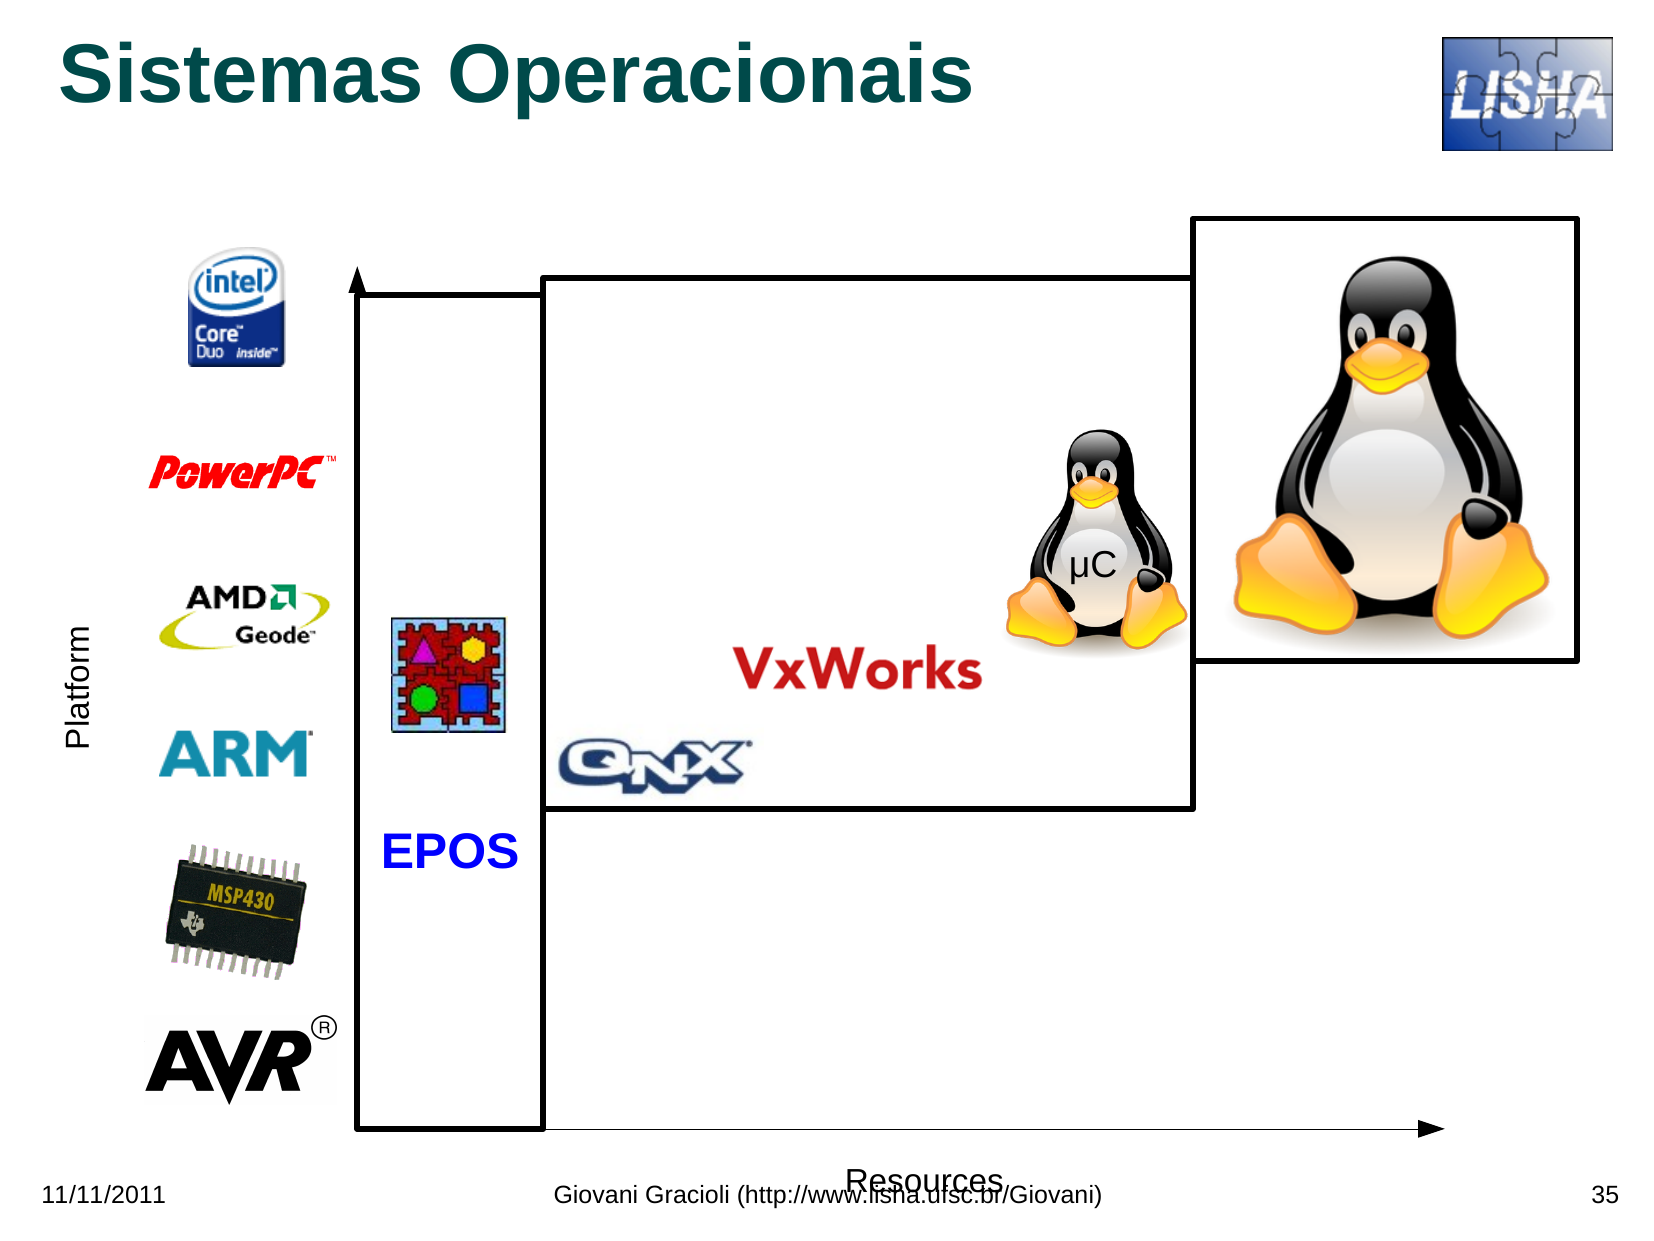

# Sistemas Operacionais
EPOS
μC
Platform
Resources